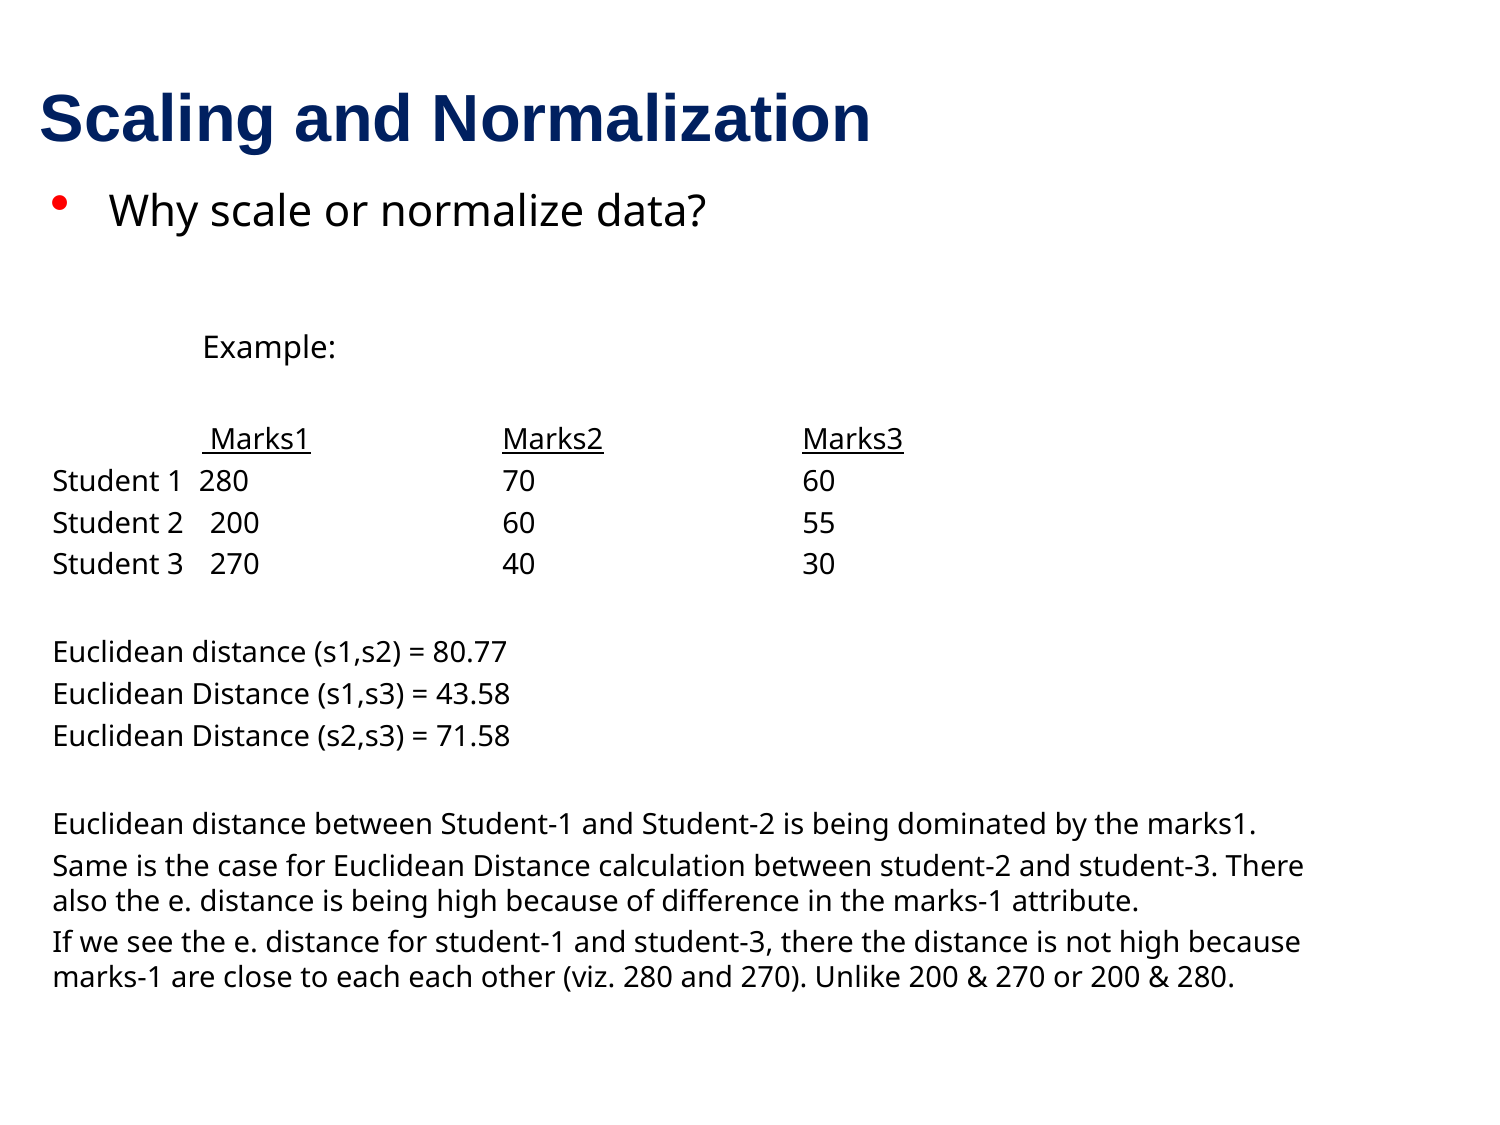

# Scaling and Normalization
Why scale or normalize data?
	Example:
	 Marks1		Marks2		Marks3
Student 1 280		70		60
Student 2	 200		60		55
Student 3	 270		40		30
Euclidean distance (s1,s2) = 80.77
Euclidean Distance (s1,s3) = 43.58
Euclidean Distance (s2,s3) = 71.58
Euclidean distance between Student-1 and Student-2 is being dominated by the marks1.
Same is the case for Euclidean Distance calculation between student-2 and student-3. There also the e. distance is being high because of difference in the marks-1 attribute.
If we see the e. distance for student-1 and student-3, there the distance is not high because marks-1 are close to each each other (viz. 280 and 270). Unlike 200 & 270 or 200 & 280.